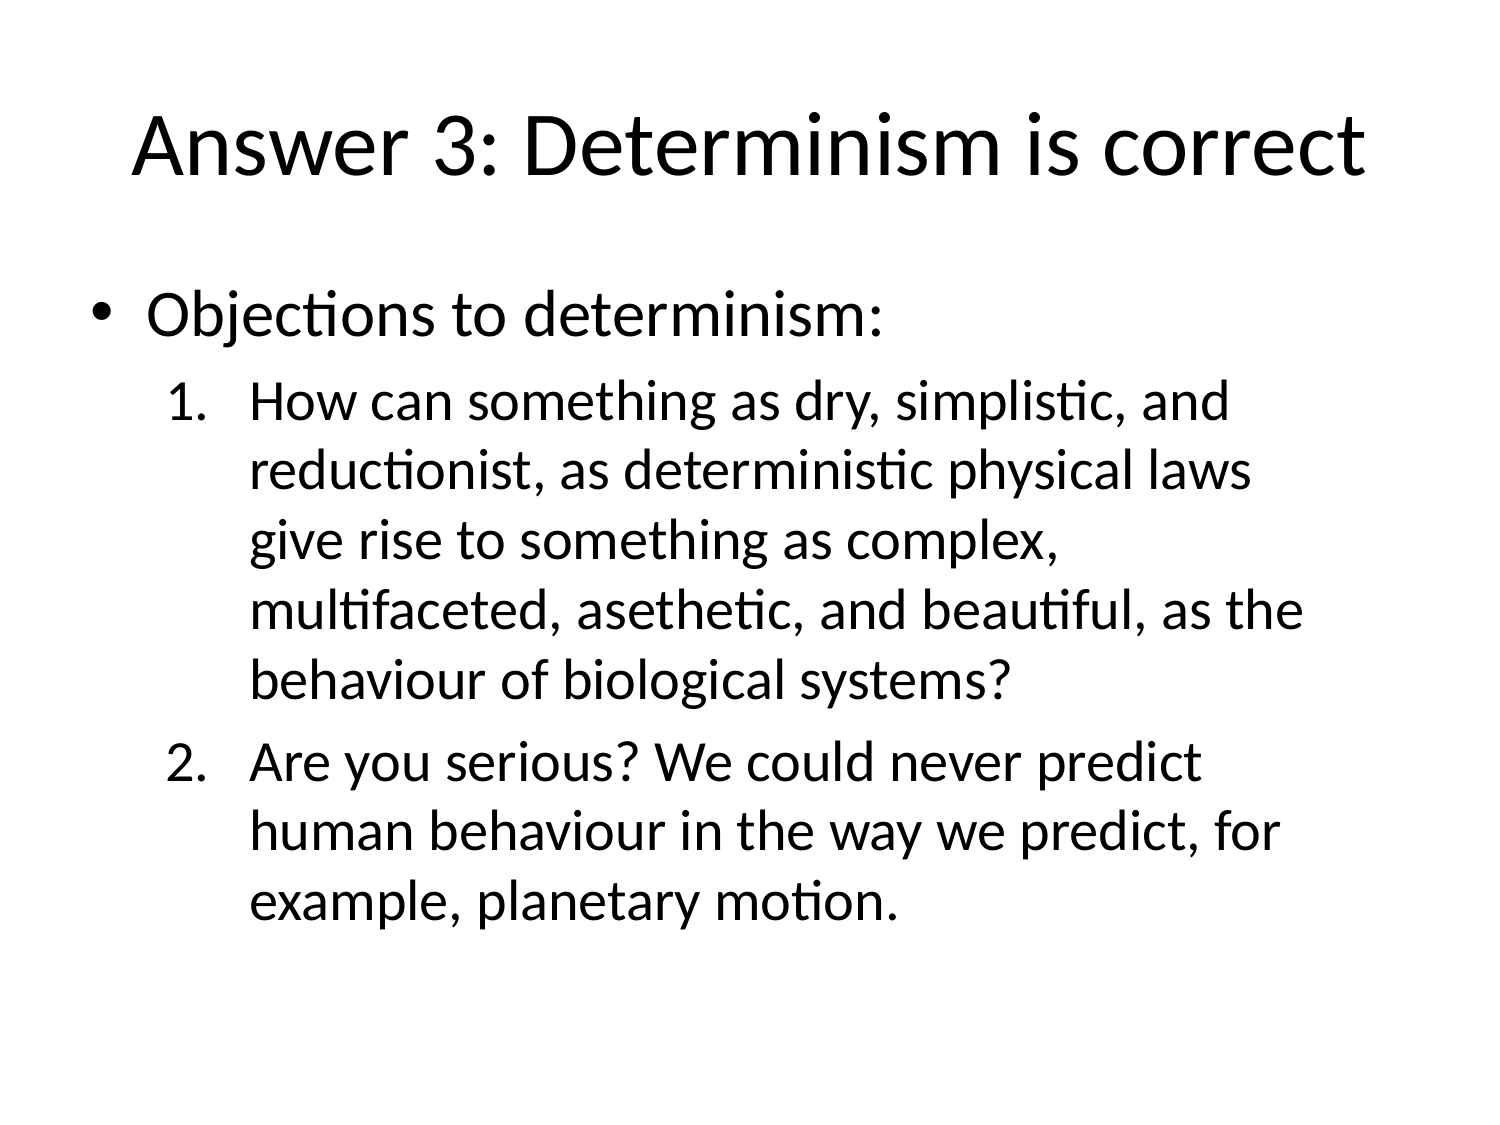

# Answer 3: Determinism is correct
Objections to determinism:
How can something as dry, simplistic, and reductionist, as deterministic physical laws give rise to something as complex, multifaceted, asethetic, and beautiful, as the behaviour of biological systems?
Are you serious? We could never predict human behaviour in the way we predict, for example, planetary motion.